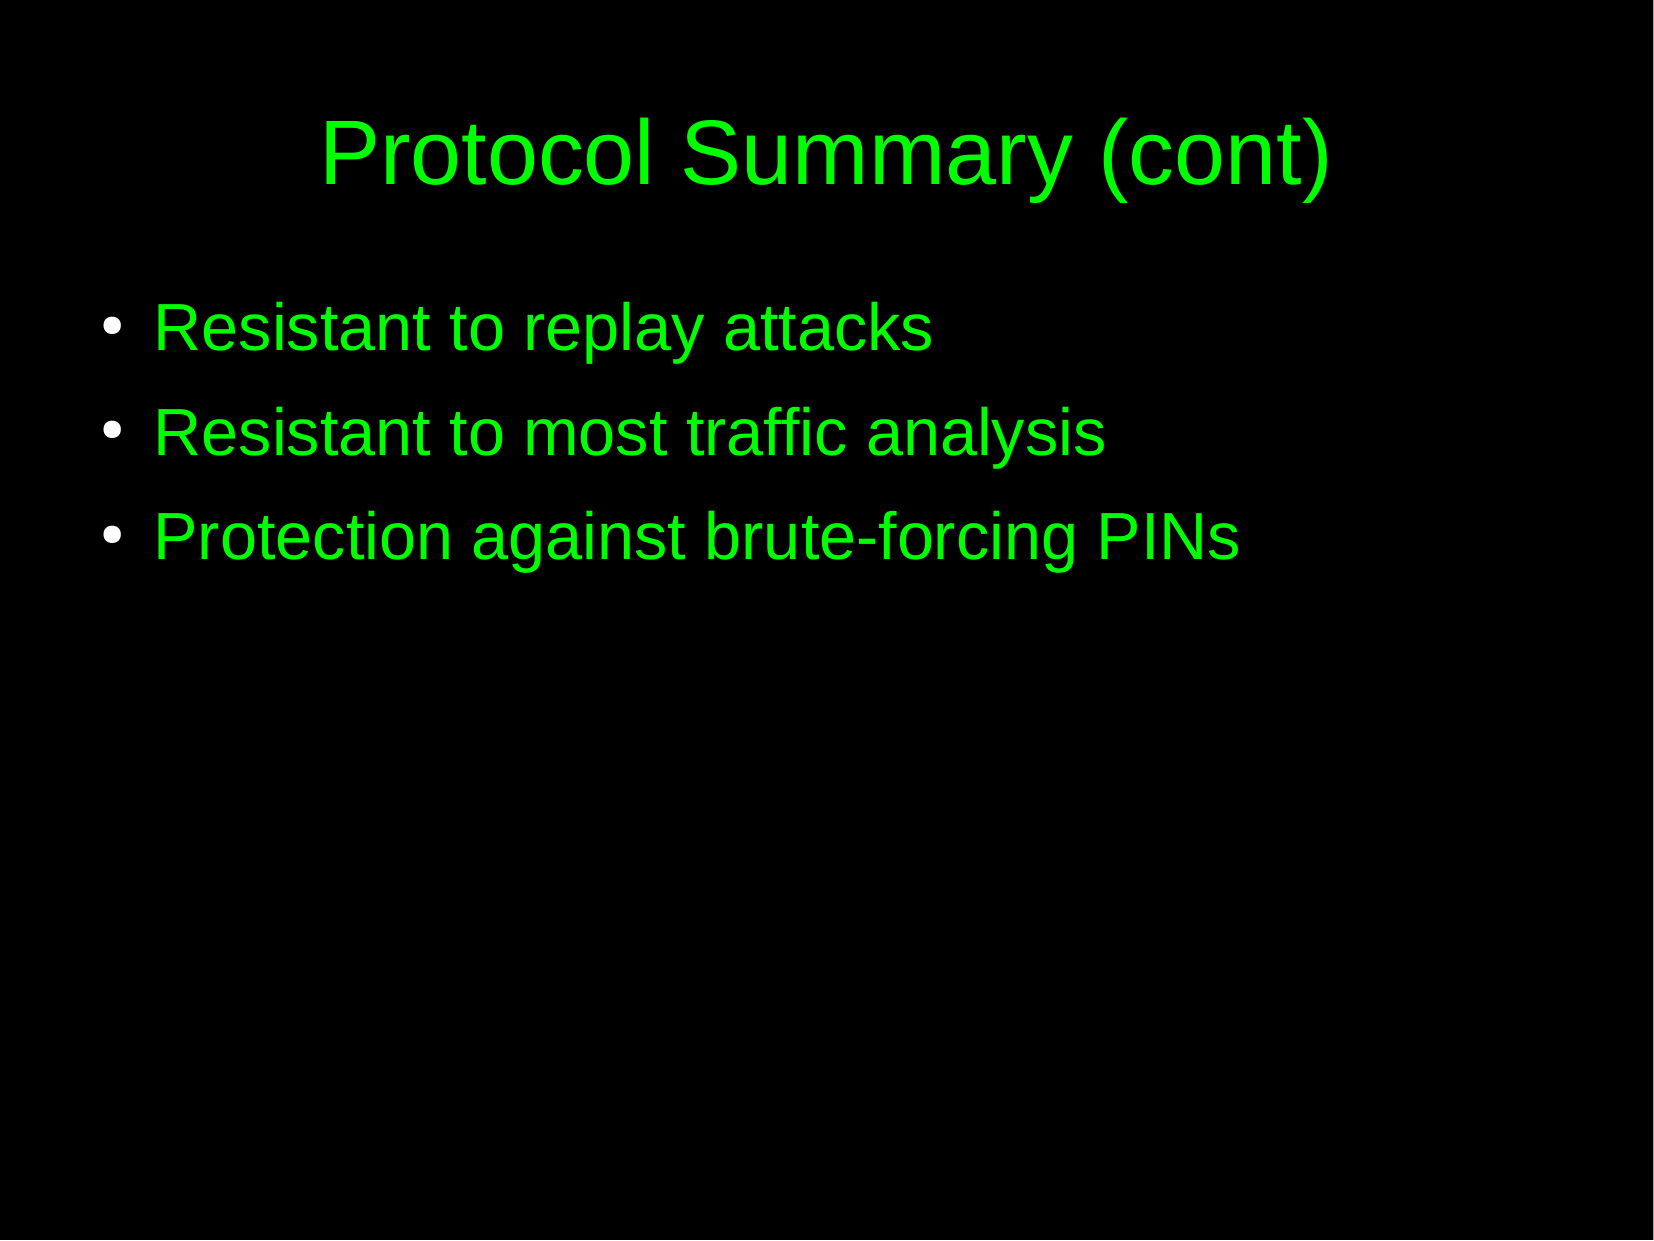

# Protocol Summary (cont)
Resistant to replay attacks
Resistant to most traffic analysis
Protection against brute-forcing PINs